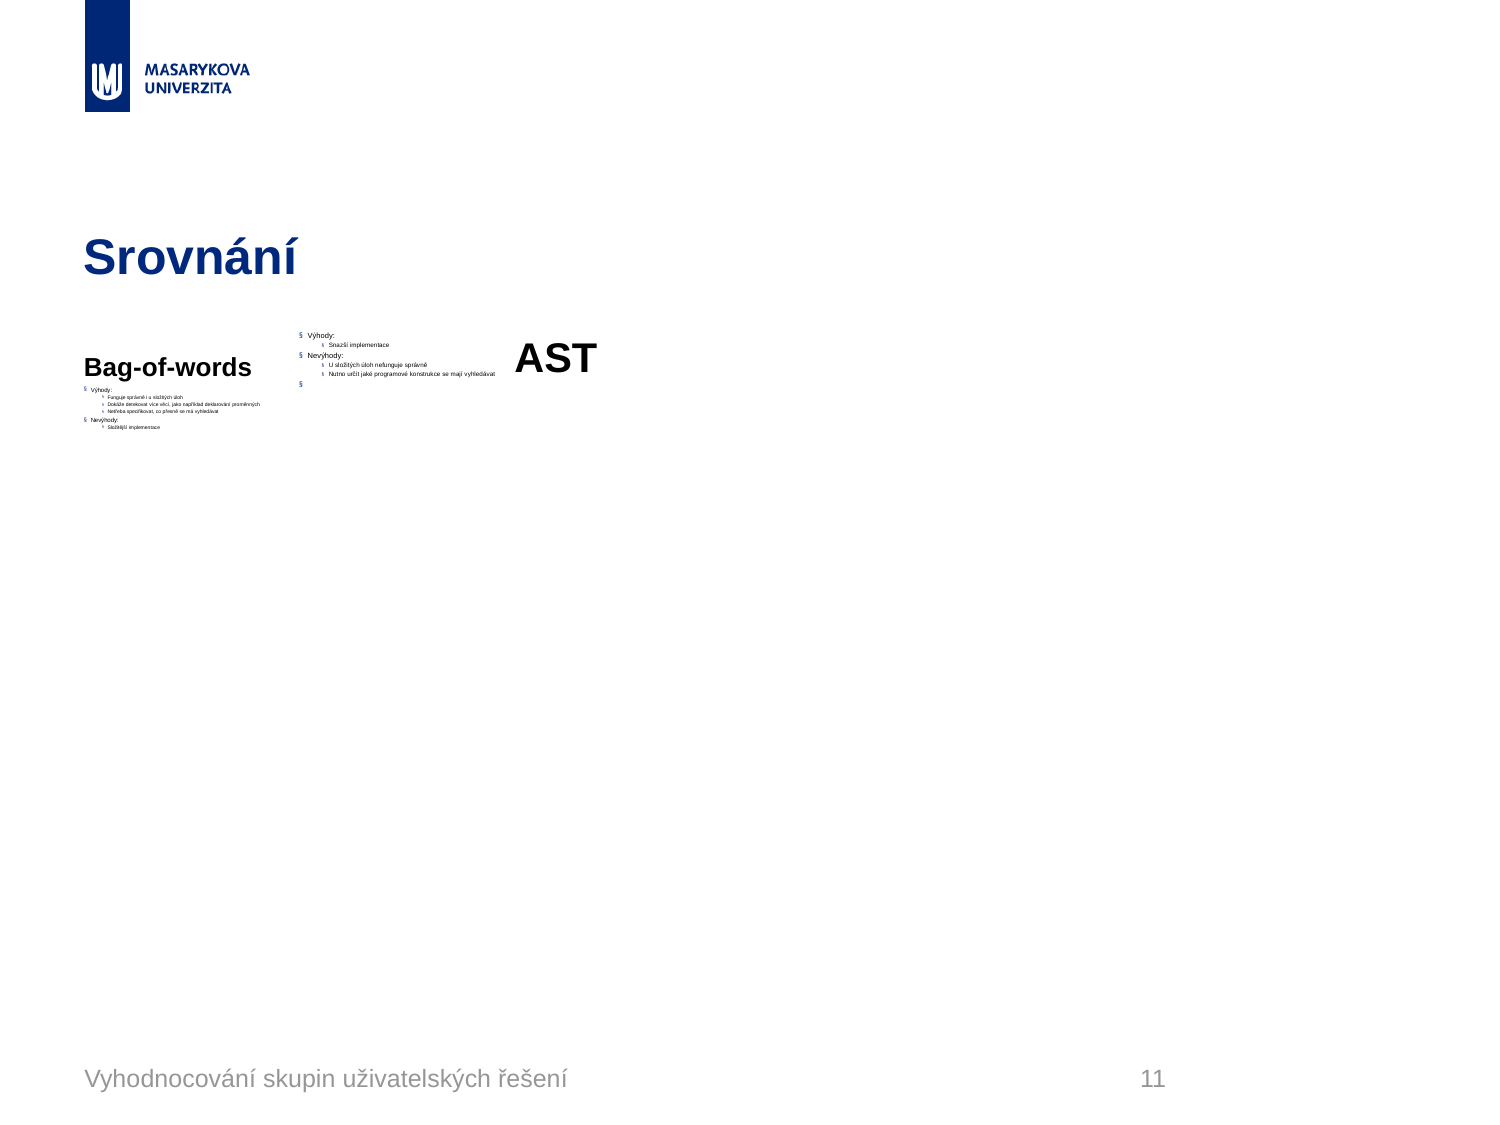

# Srovnání
Bag-of-words
Výhody:
Snazší implementace
Nevýhody:
U složitých úloh nefunguje správně
Nutno určit jaké programové konstrukce se mají vyhledávat
AST
Výhody:
Funguje správně i u složitých úloh
Dokáže detekovat více věcí, jako například deklarování proměnných
Netřeba specifikovat, co přesně se má vyhledávat
Nevýhody:
Složitější implementace
Vyhodnocování skupin uživatelských řešení